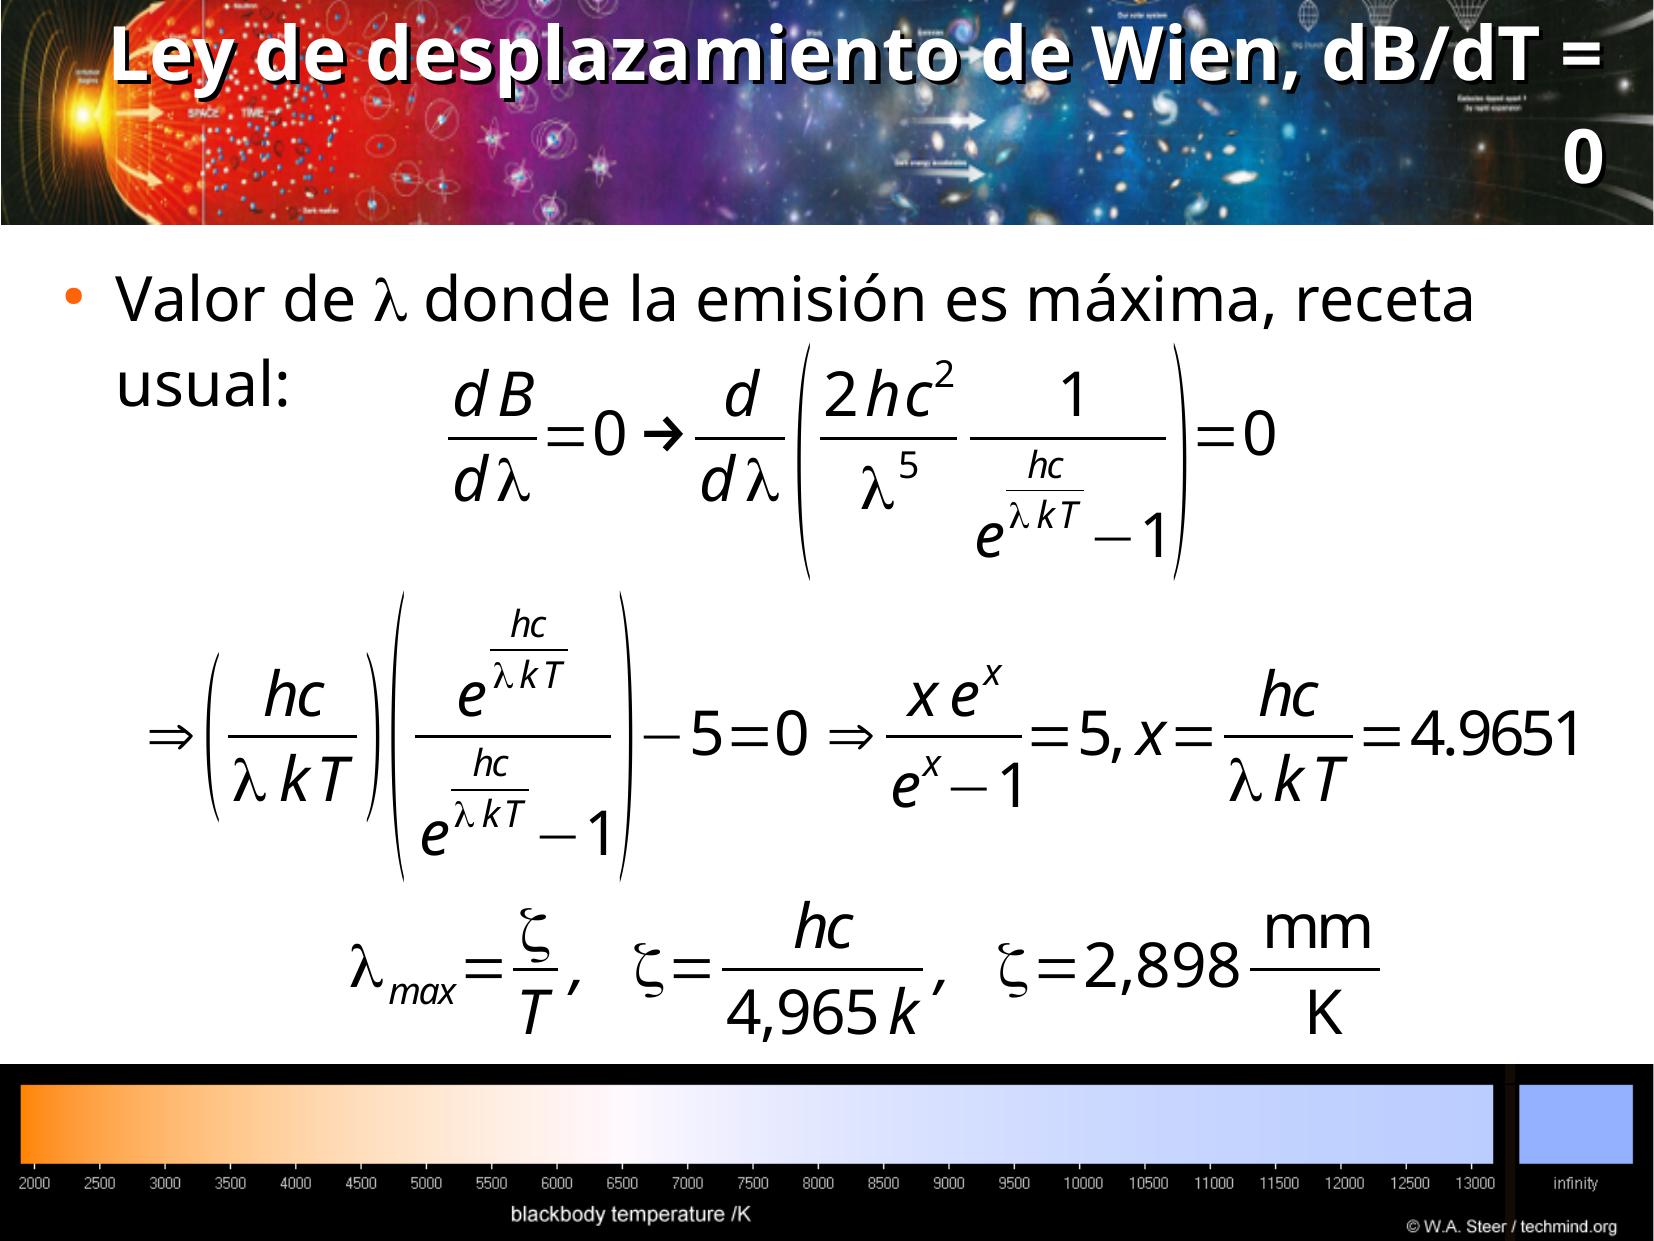

# Ley de desplazamiento de Wien, dB/dT = 0
Valor de l donde la emisión es máxima, receta usual:
{ {d B} over {d %lambda} } =
Oct 10, 2017
H. Asorey - IPAC 2017 - 09
25